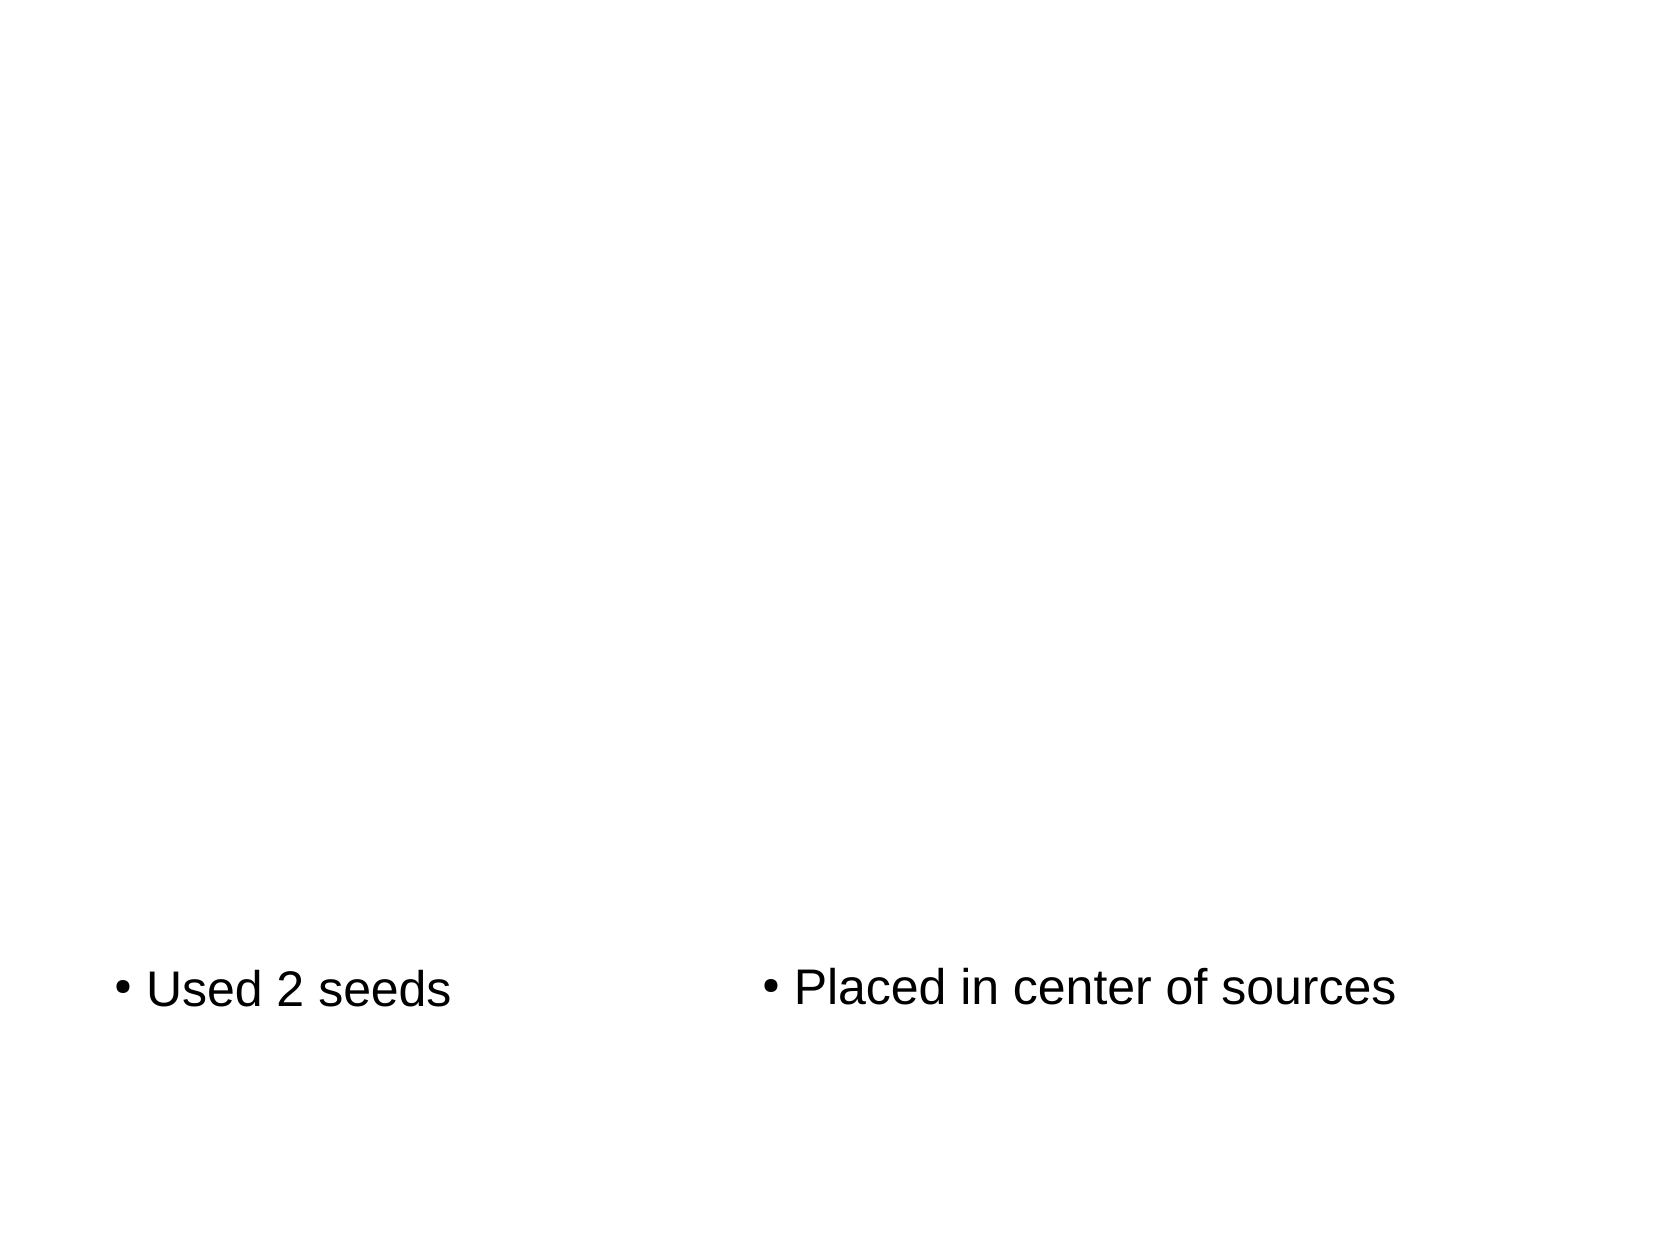

Placed in center of sources
 Used 2 seeds